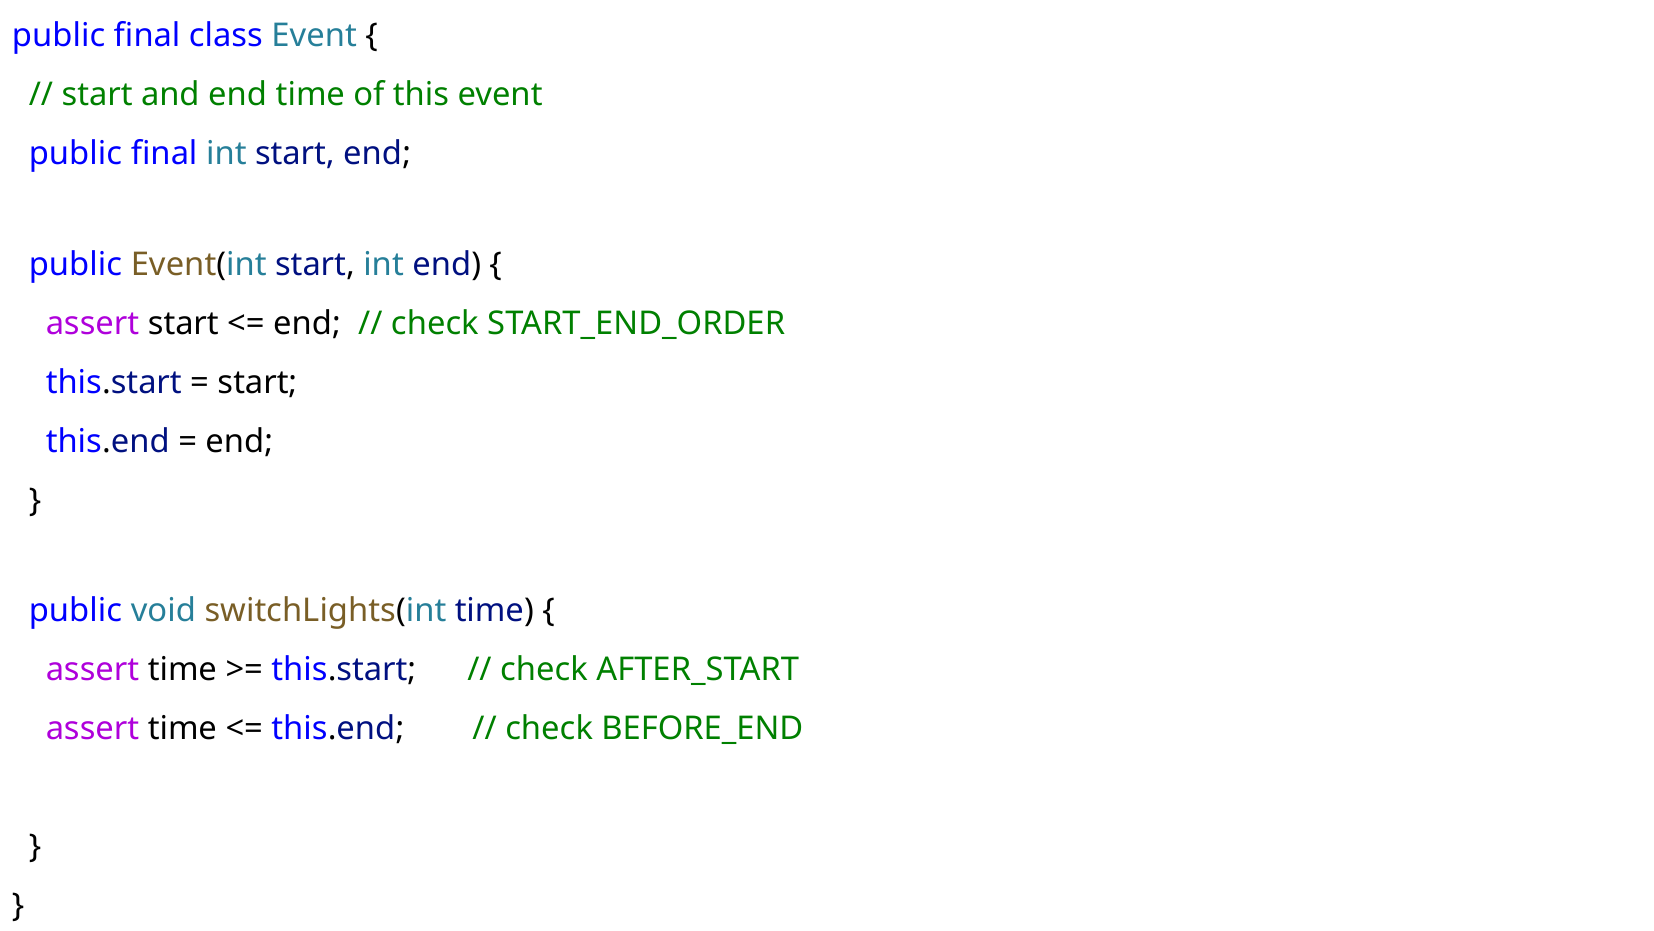

# public final class Event {
 // start and end time of this event
 public final int start, end;
 public Event(int start, int end) {
 assert start <= end; // check START_END_ORDER
 this.start = start;
 this.end = end;
 }
 public void switchLights(int time) {
 assert time >= this.start; // check AFTER_START
 assert time <= this.end; // check BEFORE_END
 }
}